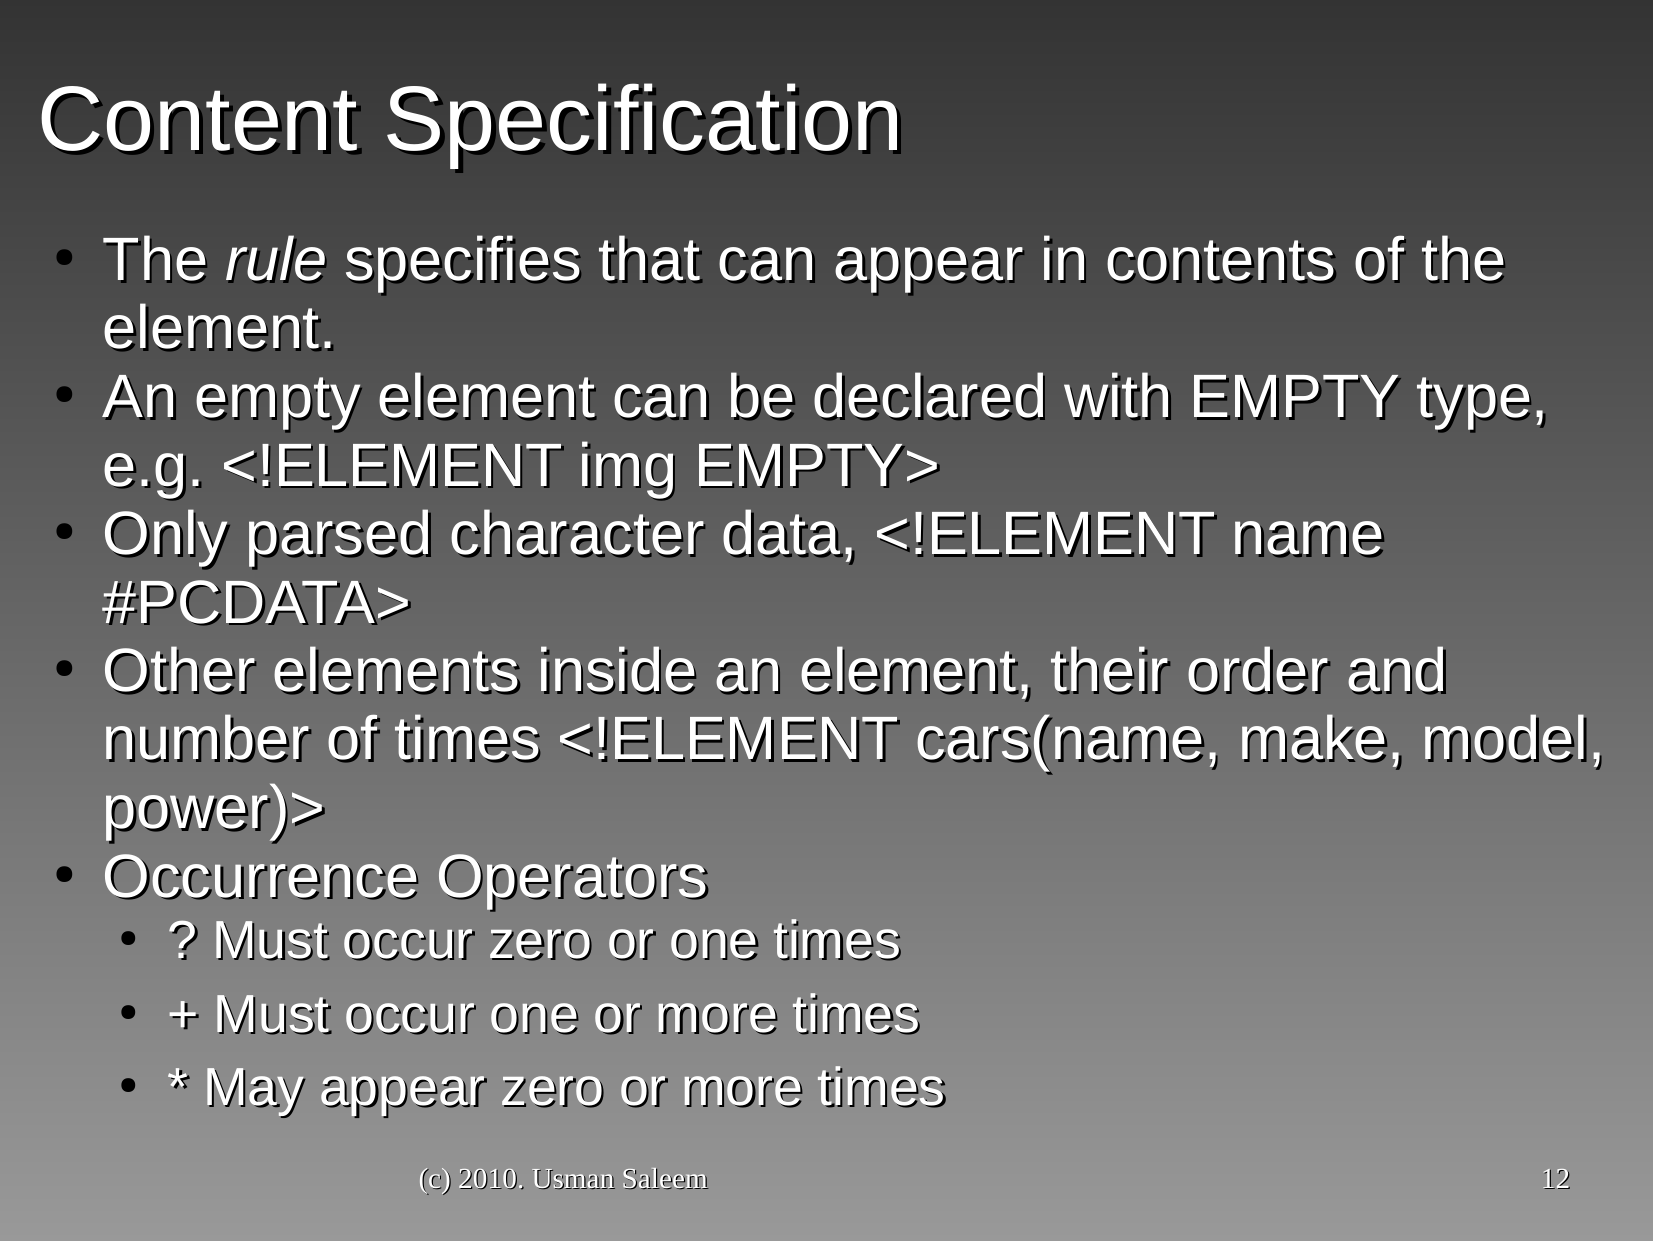

# Content Specification
The rule specifies that can appear in contents of the element.
An empty element can be declared with EMPTY type, e.g. <!ELEMENT img EMPTY>
Only parsed character data, <!ELEMENT name #PCDATA>
Other elements inside an element, their order and number of times <!ELEMENT cars(name, make, model, power)>
Occurrence Operators
? Must occur zero or one times
+ Must occur one or more times
* May appear zero or more times
(c) 2010. Usman Saleem
12